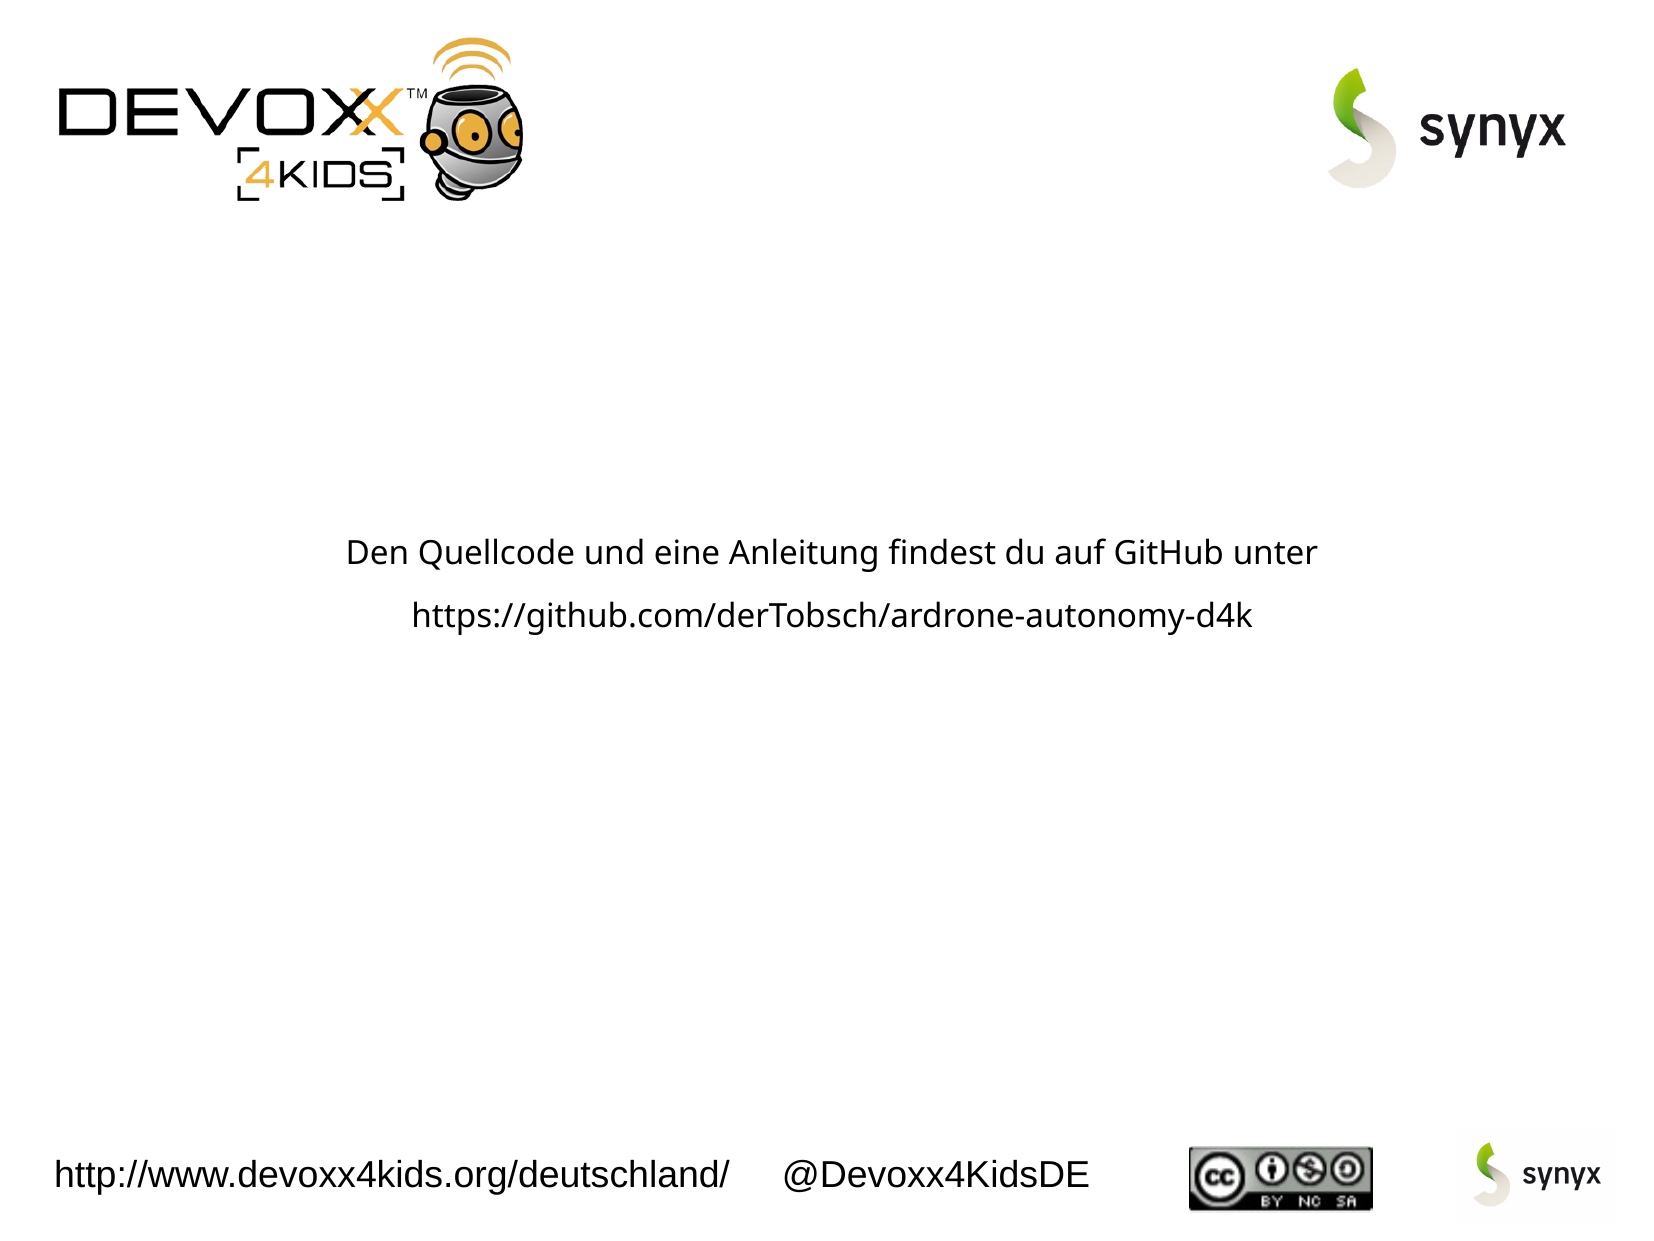

#
Den Quellcode und eine Anleitung findest du auf GitHub unter
https://github.com/derTobsch/ardrone-autonomy-d4k